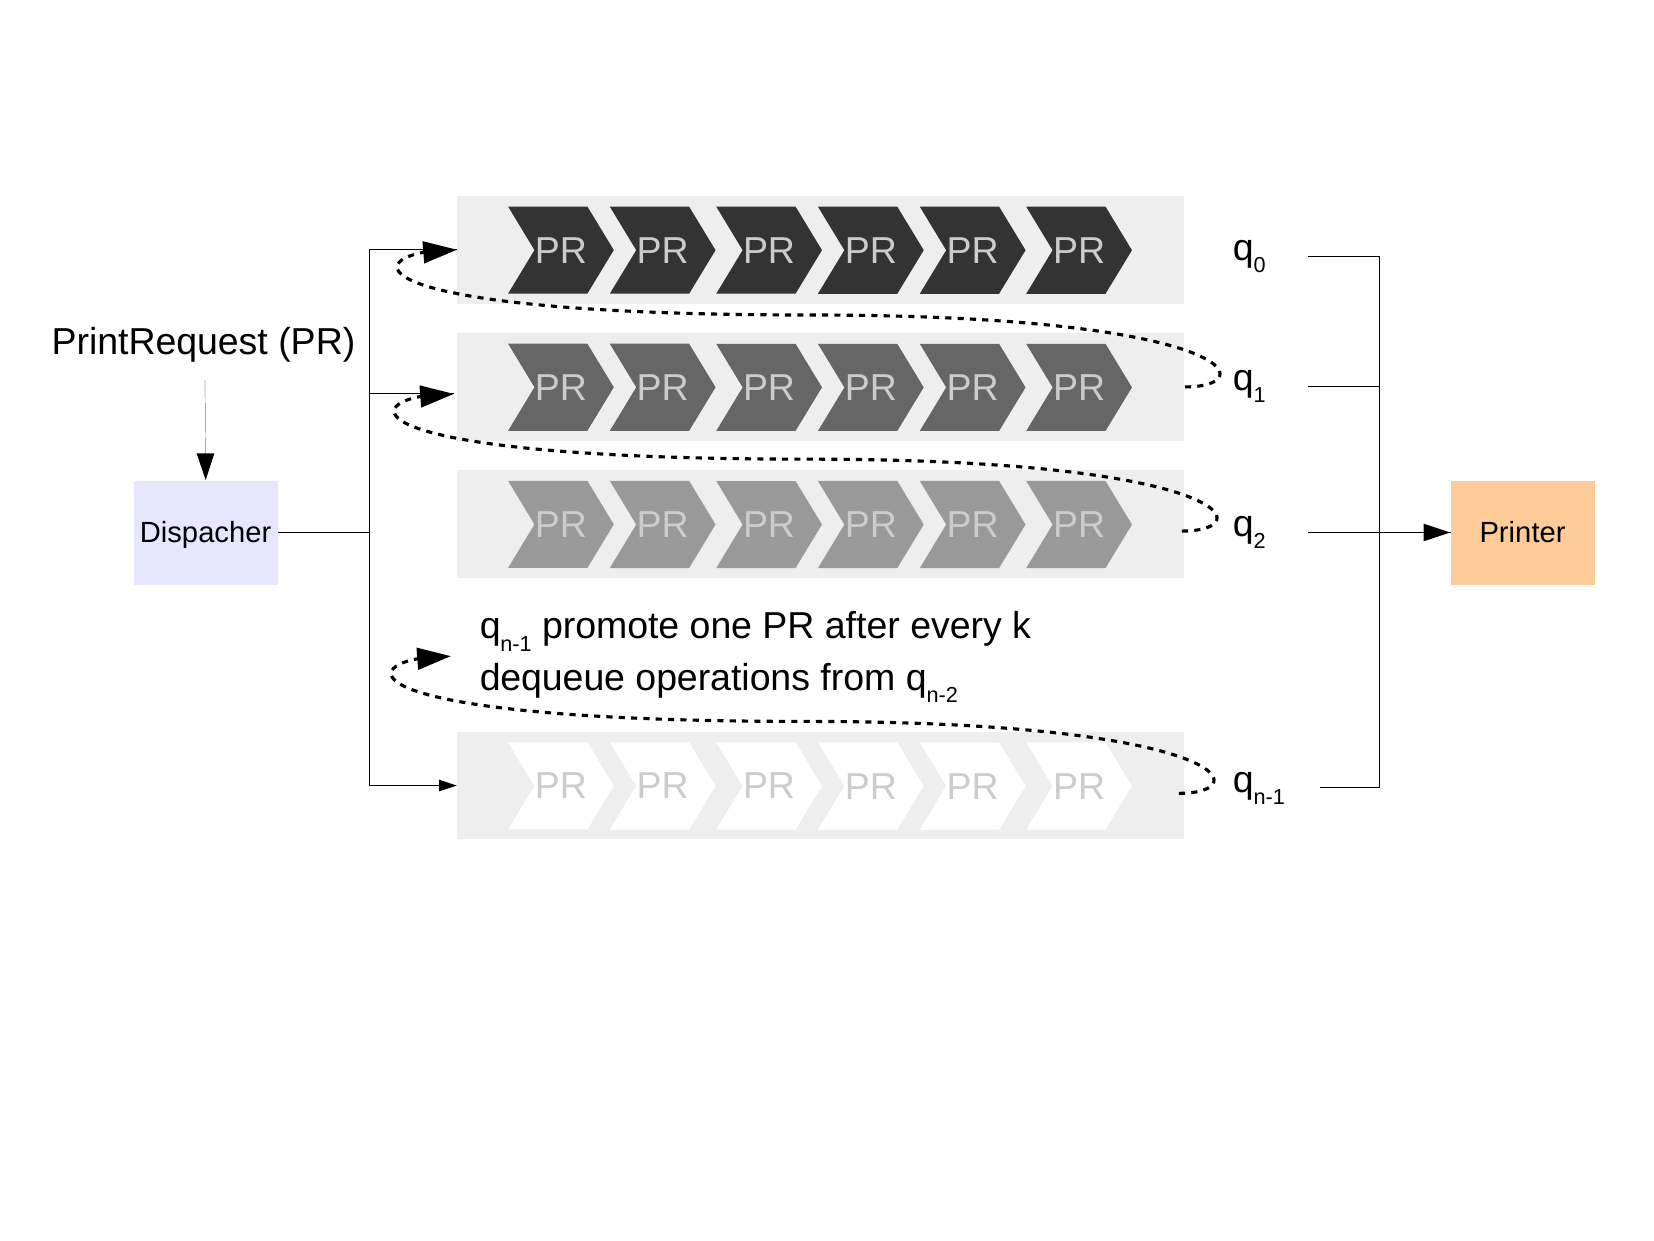

PR
PR
PR
PR
PR
PR
q0
PrintRequest (PR)
PR
PR
PR
PR
PR
PR
q1
Dispacher
Printer
PR
PR
PR
PR
PR
PR
q2
qn-1 promote one PR after every k dequeue operations from qn-2
PR
PR
PR
PR
PR
PR
qn-1